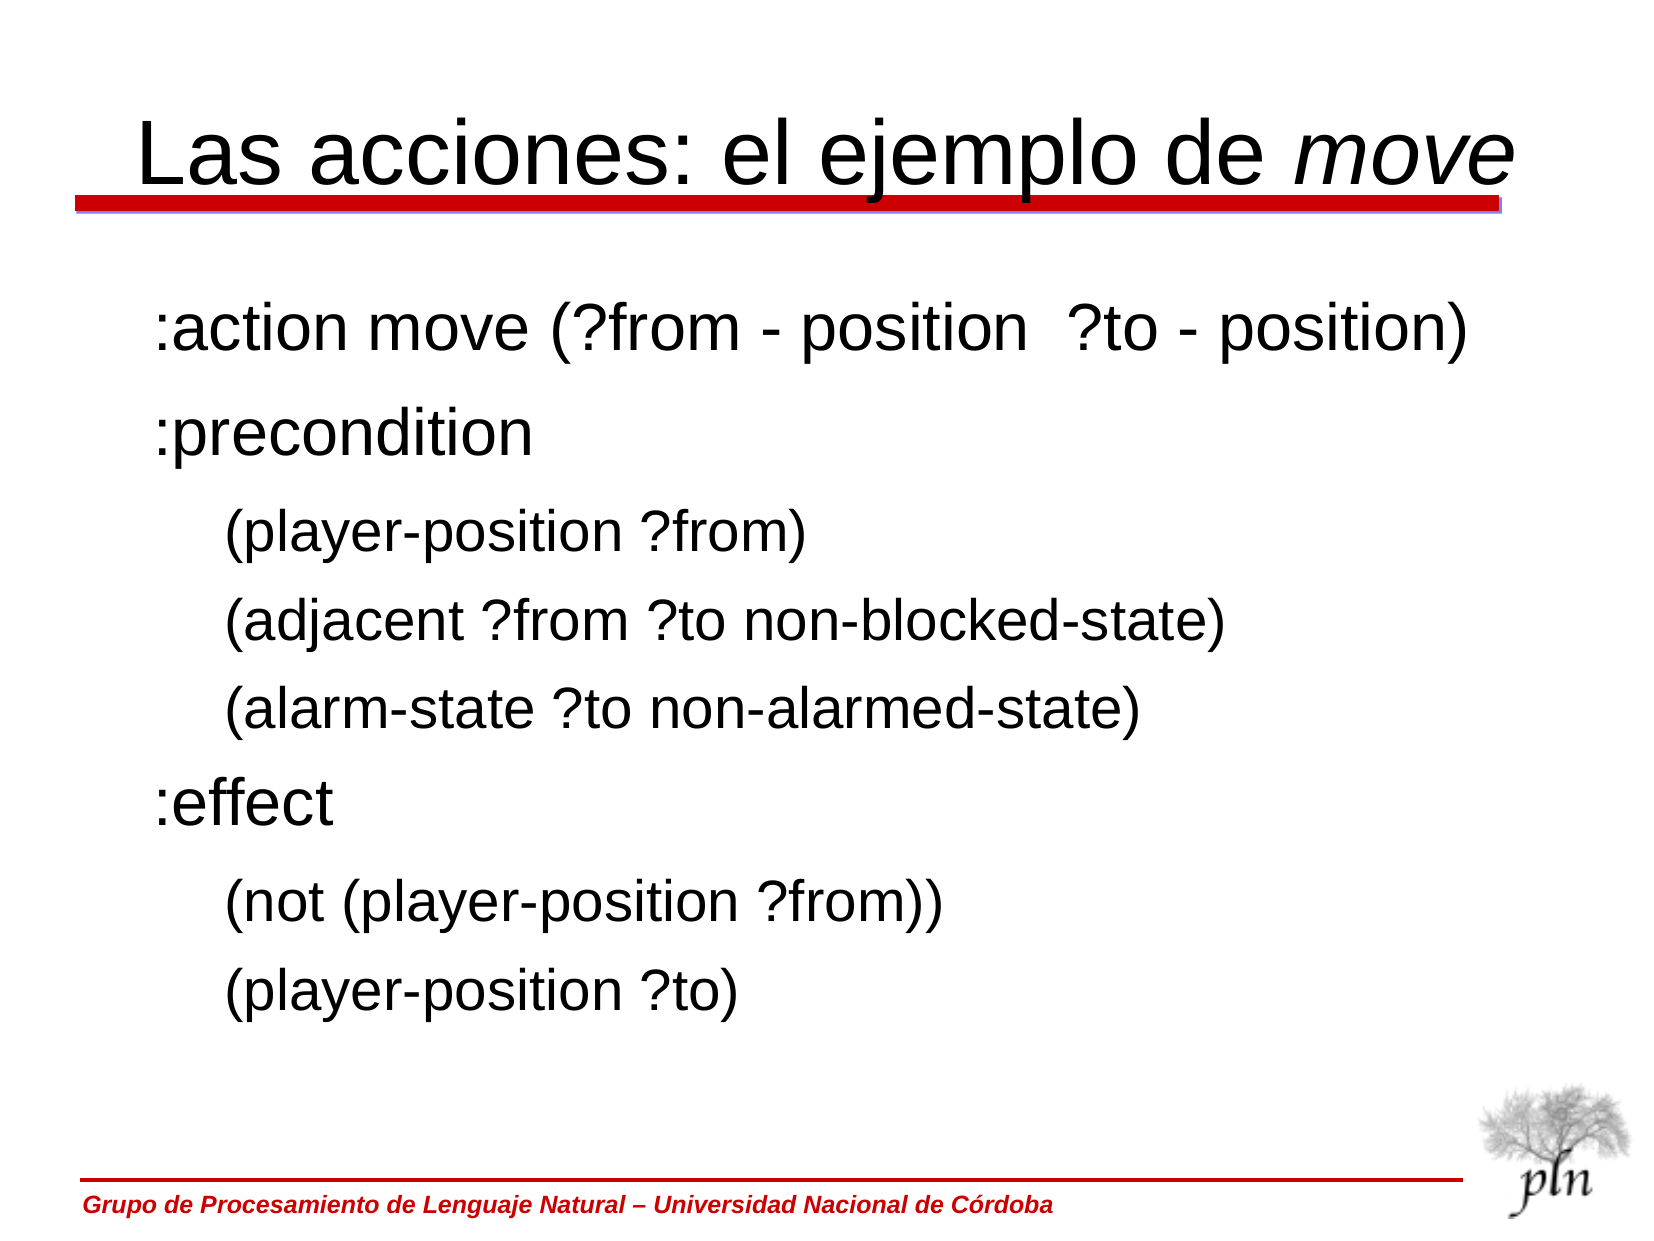

# Las acciones: el ejemplo de move
:action move (?from - position ?to - position)
:precondition
(player-position ?from)
(adjacent ?from ?to non-blocked-state)
(alarm-state ?to non-alarmed-state)
:effect
(not (player-position ?from))
(player-position ?to)